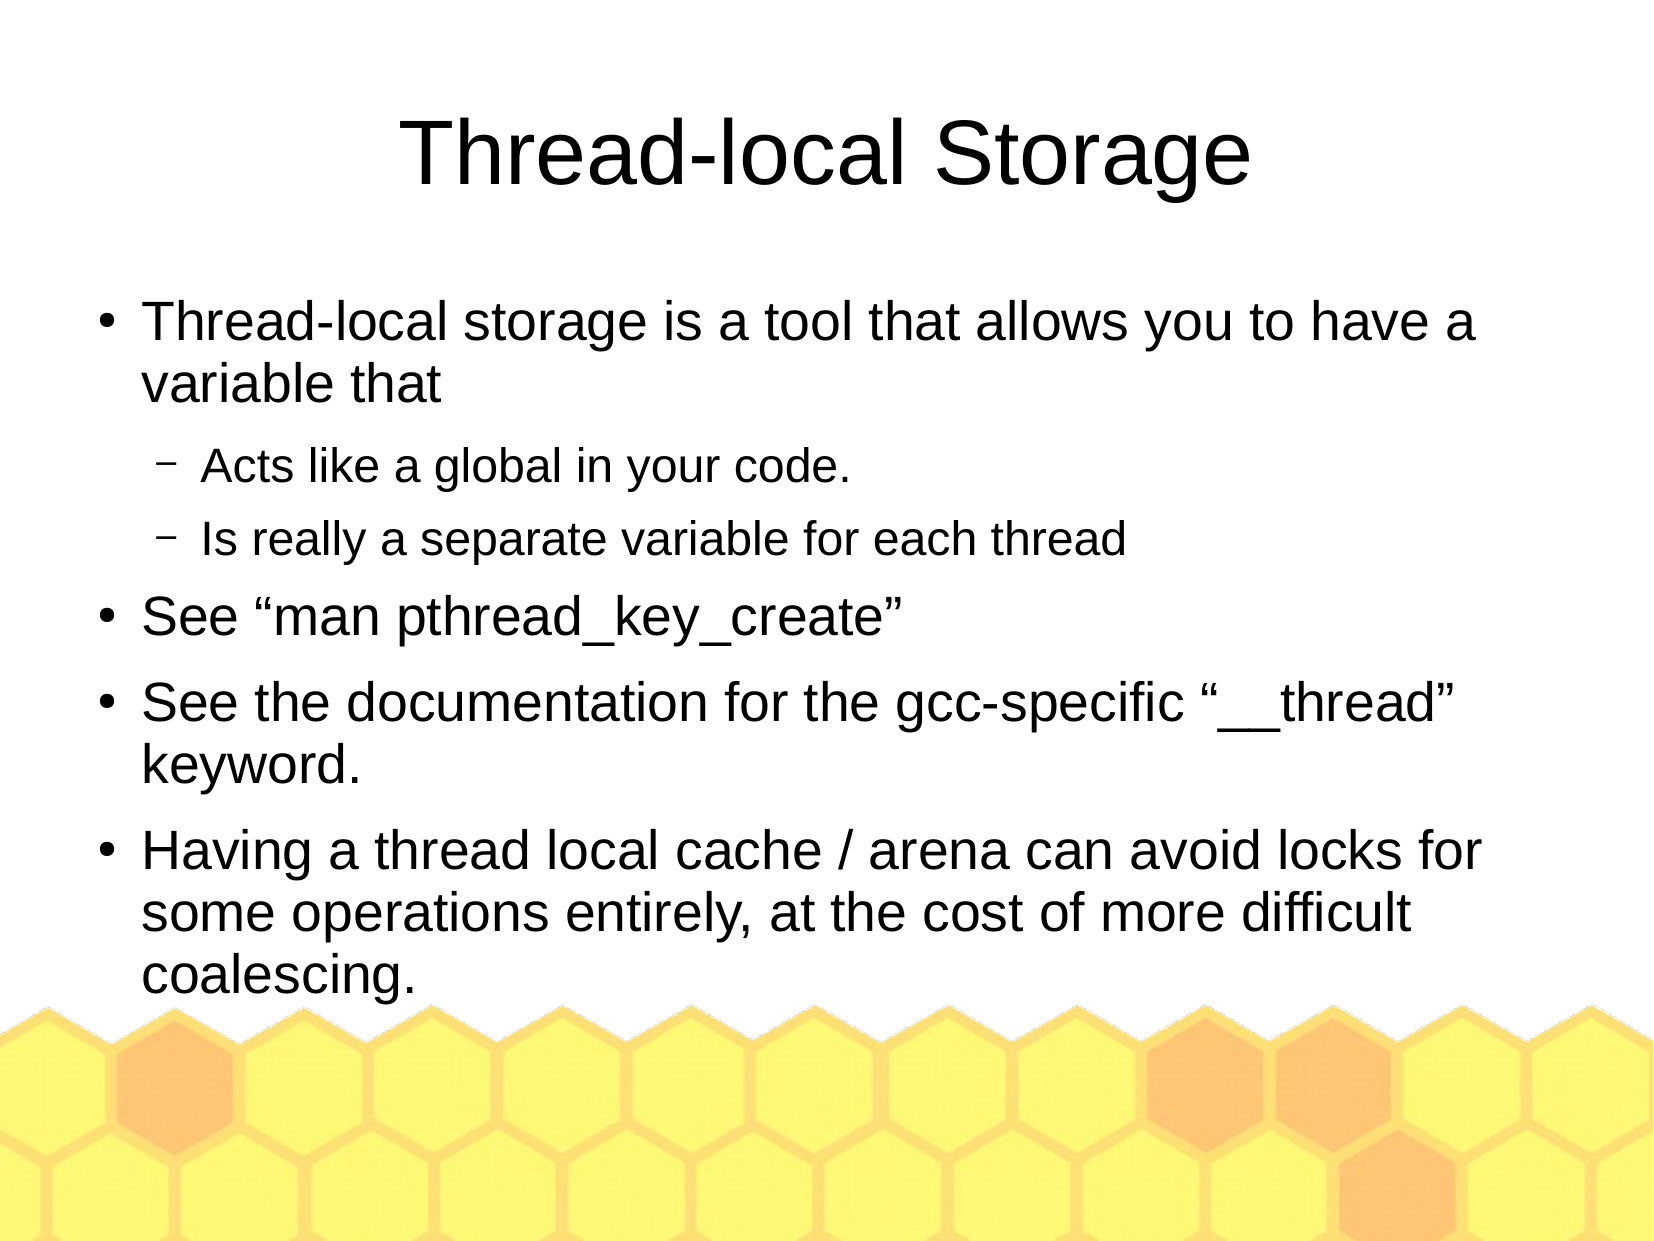

# Thread-local Storage
Thread-local storage is a tool that allows you to have a variable that
Acts like a global in your code.
Is really a separate variable for each thread
See “man pthread_key_create”
See the documentation for the gcc-specific “__thread” keyword.
Having a thread local cache / arena can avoid locks for some operations entirely, at the cost of more difficult coalescing.